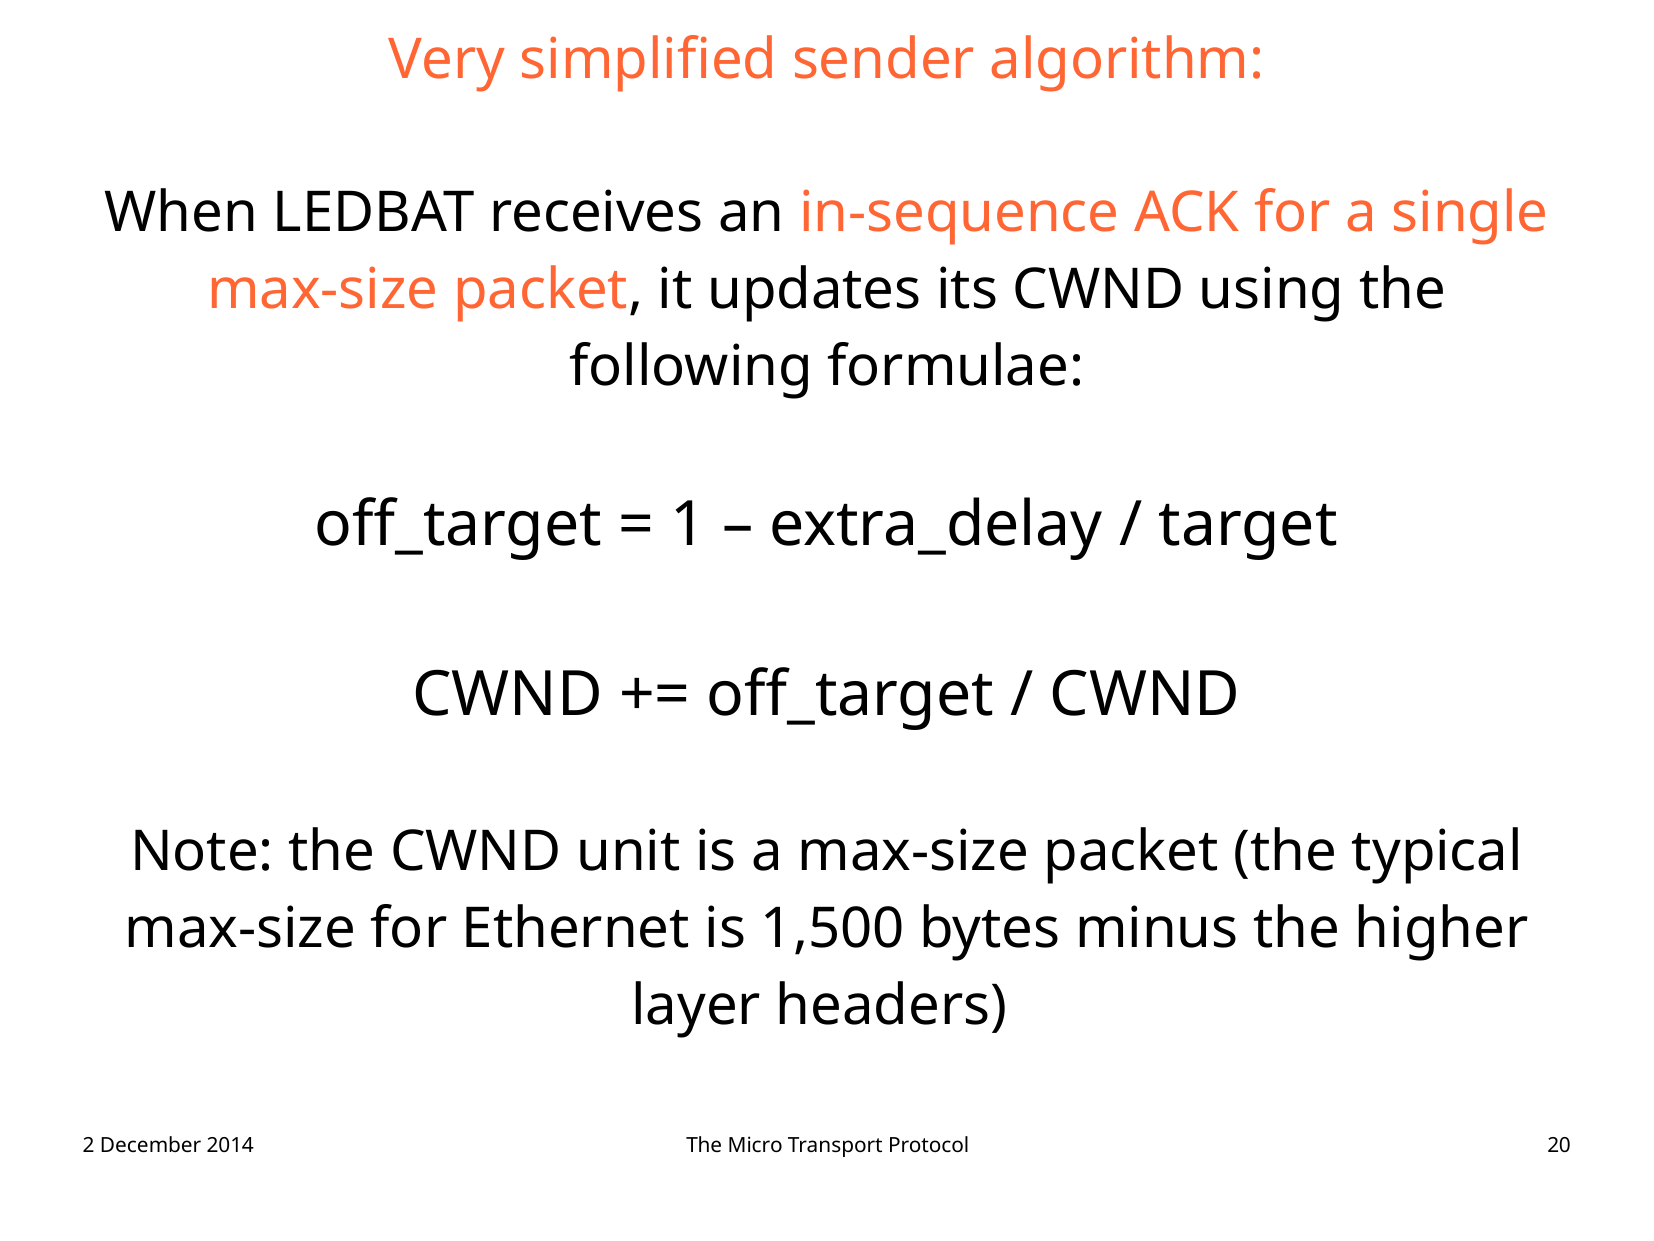

# Very simplified sender algorithm:
When LEDBAT receives an in-sequence ACK for a single max-size packet, it updates its CWND using the following formulae:
off_target = 1 – extra_delay / target
CWND += off_target / CWND
Note: the CWND unit is a max-size packet (the typical max-size for Ethernet is 1,500 bytes minus the higher layer headers)
2 December 2014
The Micro Transport Protocol
20